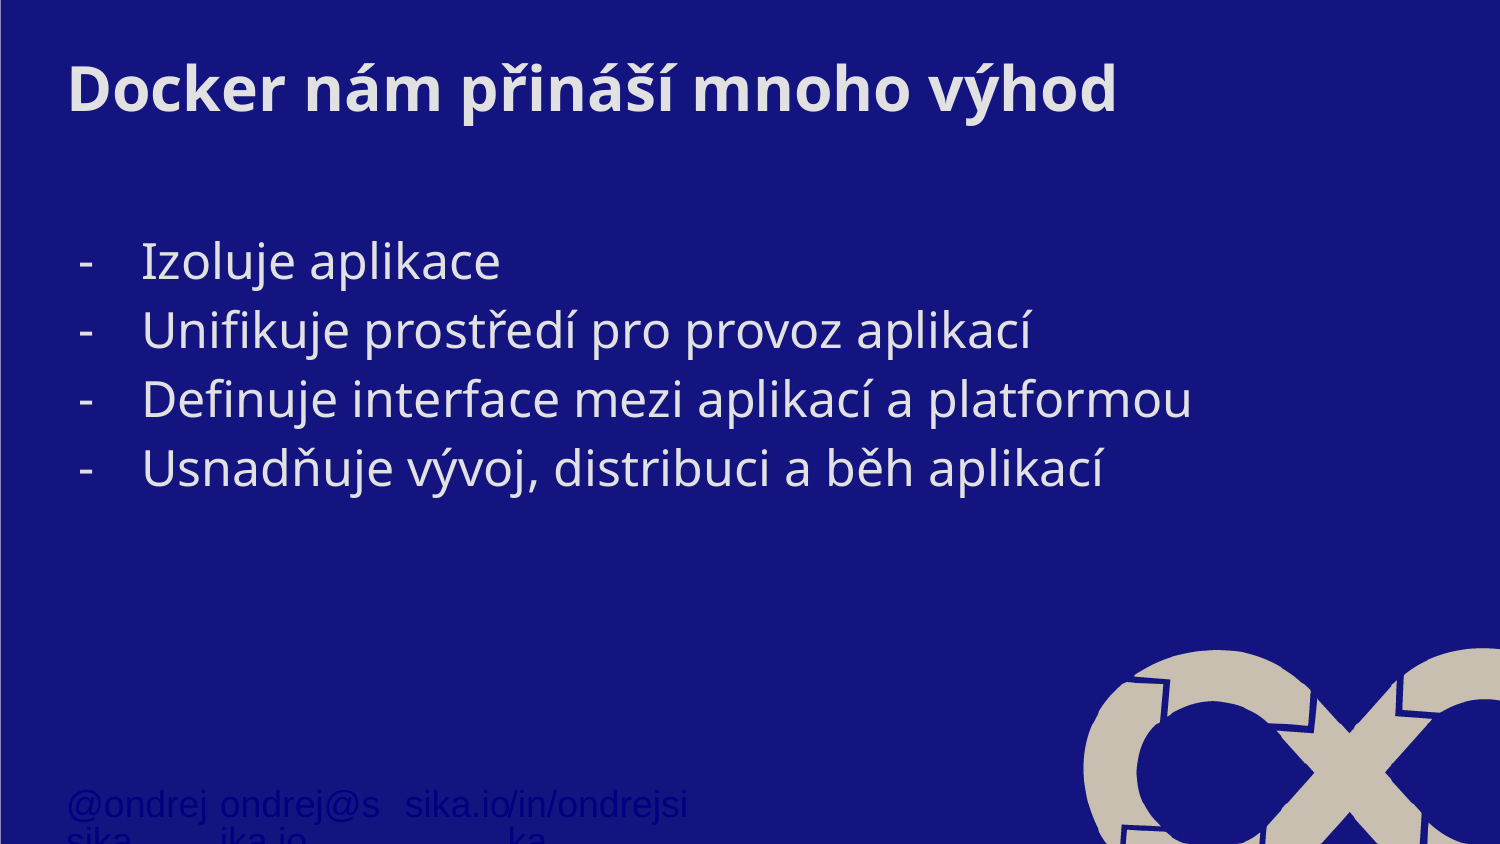

# Docker nám přináší mnoho výhod
Izoluje aplikace
Unifikuje prostředí pro provoz aplikací
Definuje interface mezi aplikací a platformou
Usnadňuje vývoj, distribuci a běh aplikací